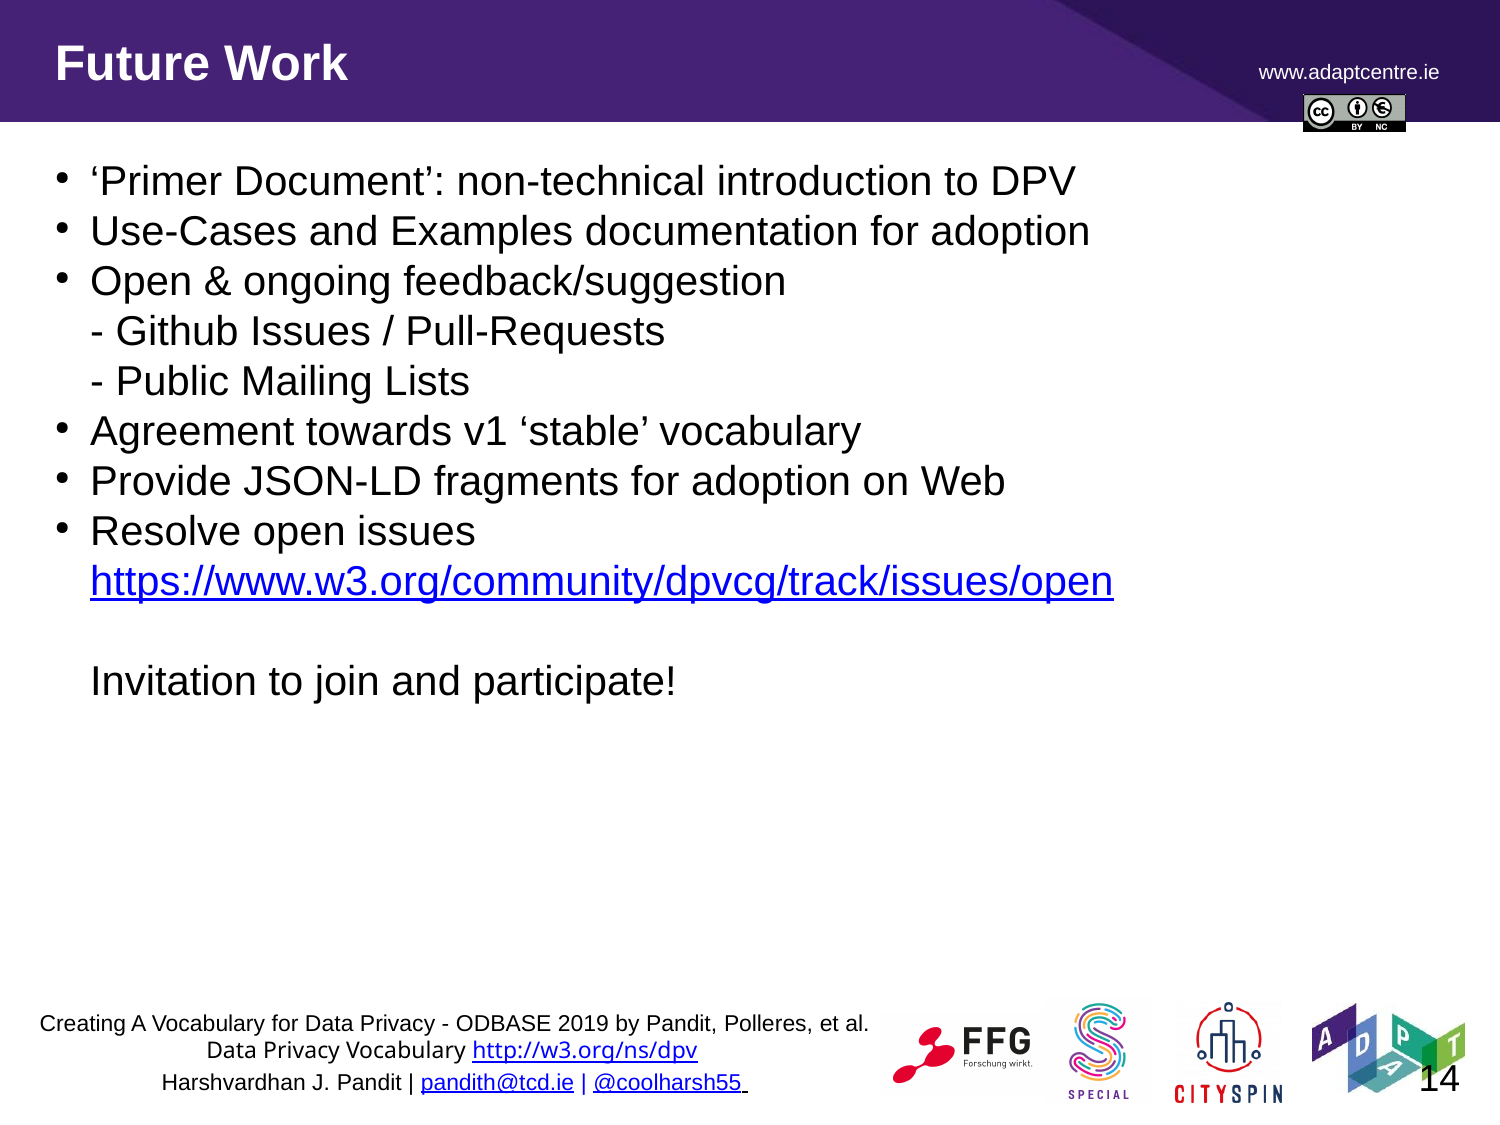

Future Work
‘Primer Document’: non-technical introduction to DPV
Use-Cases and Examples documentation for adoption
Open & ongoing feedback/suggestion
- Github Issues / Pull-Requests
- Public Mailing Lists
Agreement towards v1 ‘stable’ vocabulary
Provide JSON-LD fragments for adoption on Web
Resolve open issues https://www.w3.org/community/dpvcg/track/issues/open
Invitation to join and participate!